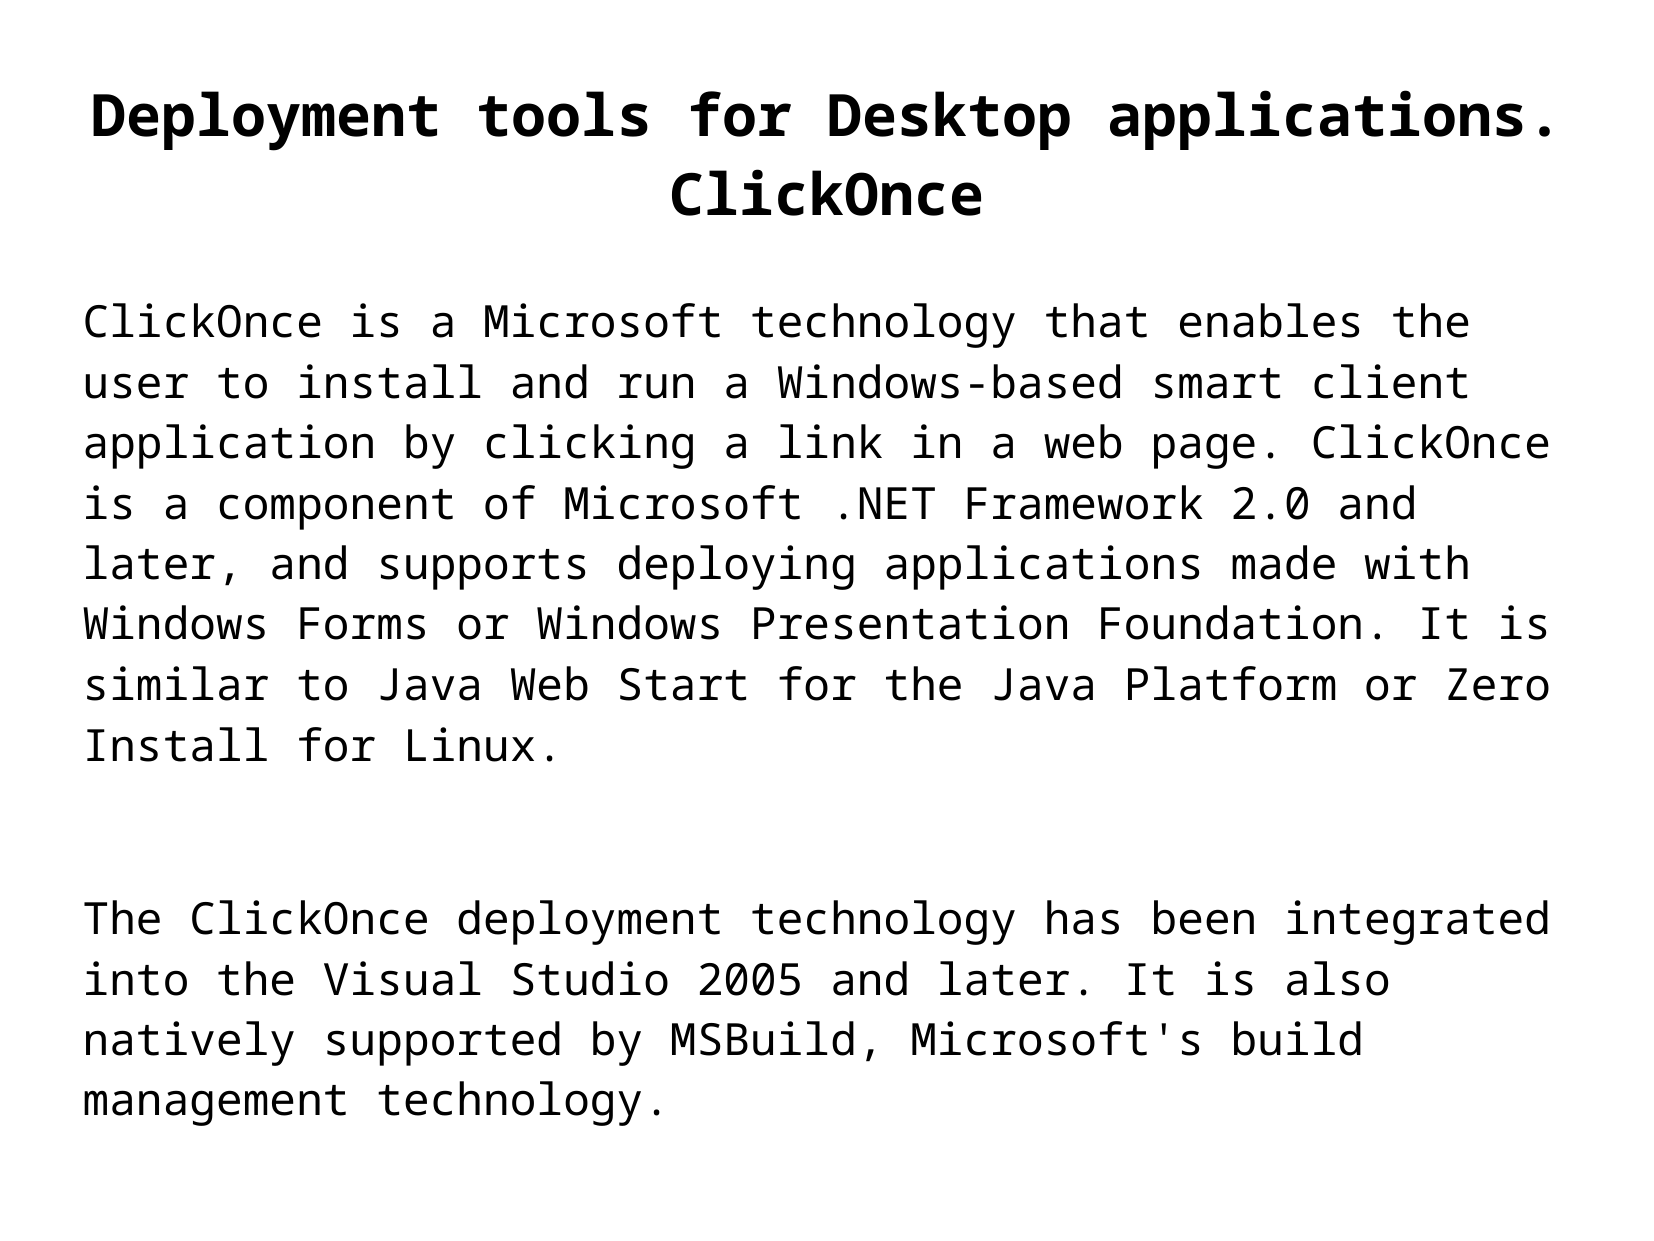

# Deployment tools for Desktop applications. ClickOnce
ClickOnce is a Microsoft technology that enables the user to install and run a Windows-based smart client application by clicking a link in a web page. ClickOnce is a component of Microsoft .NET Framework 2.0 and later, and supports deploying applications made with Windows Forms or Windows Presentation Foundation. It is similar to Java Web Start for the Java Platform or Zero Install for Linux.
The ClickOnce deployment technology has been integrated into the Visual Studio 2005 and later. It is also natively supported by MSBuild, Microsoft's build management technology.